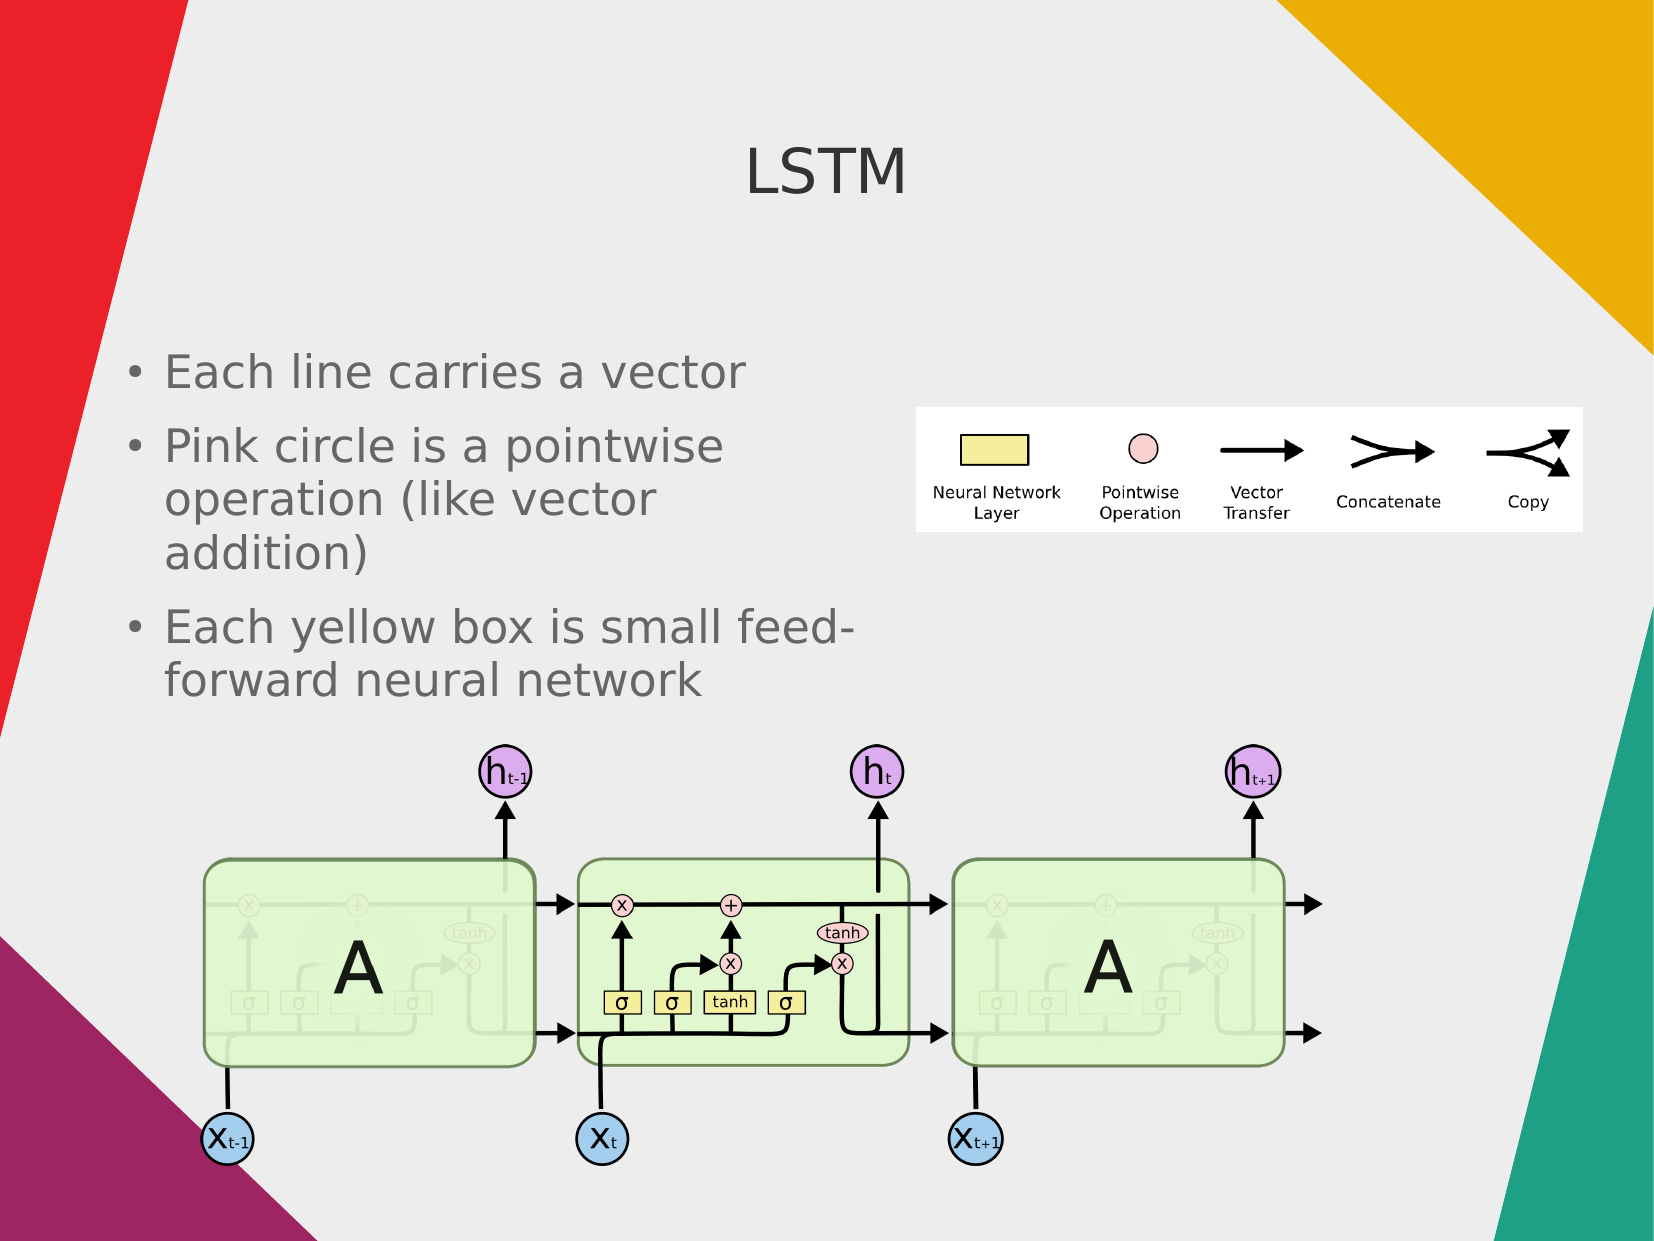

# LSTM
Each line carries a vector
Pink circle is a pointwise operation (like vector addition)
Each yellow box is small feed-forward neural network